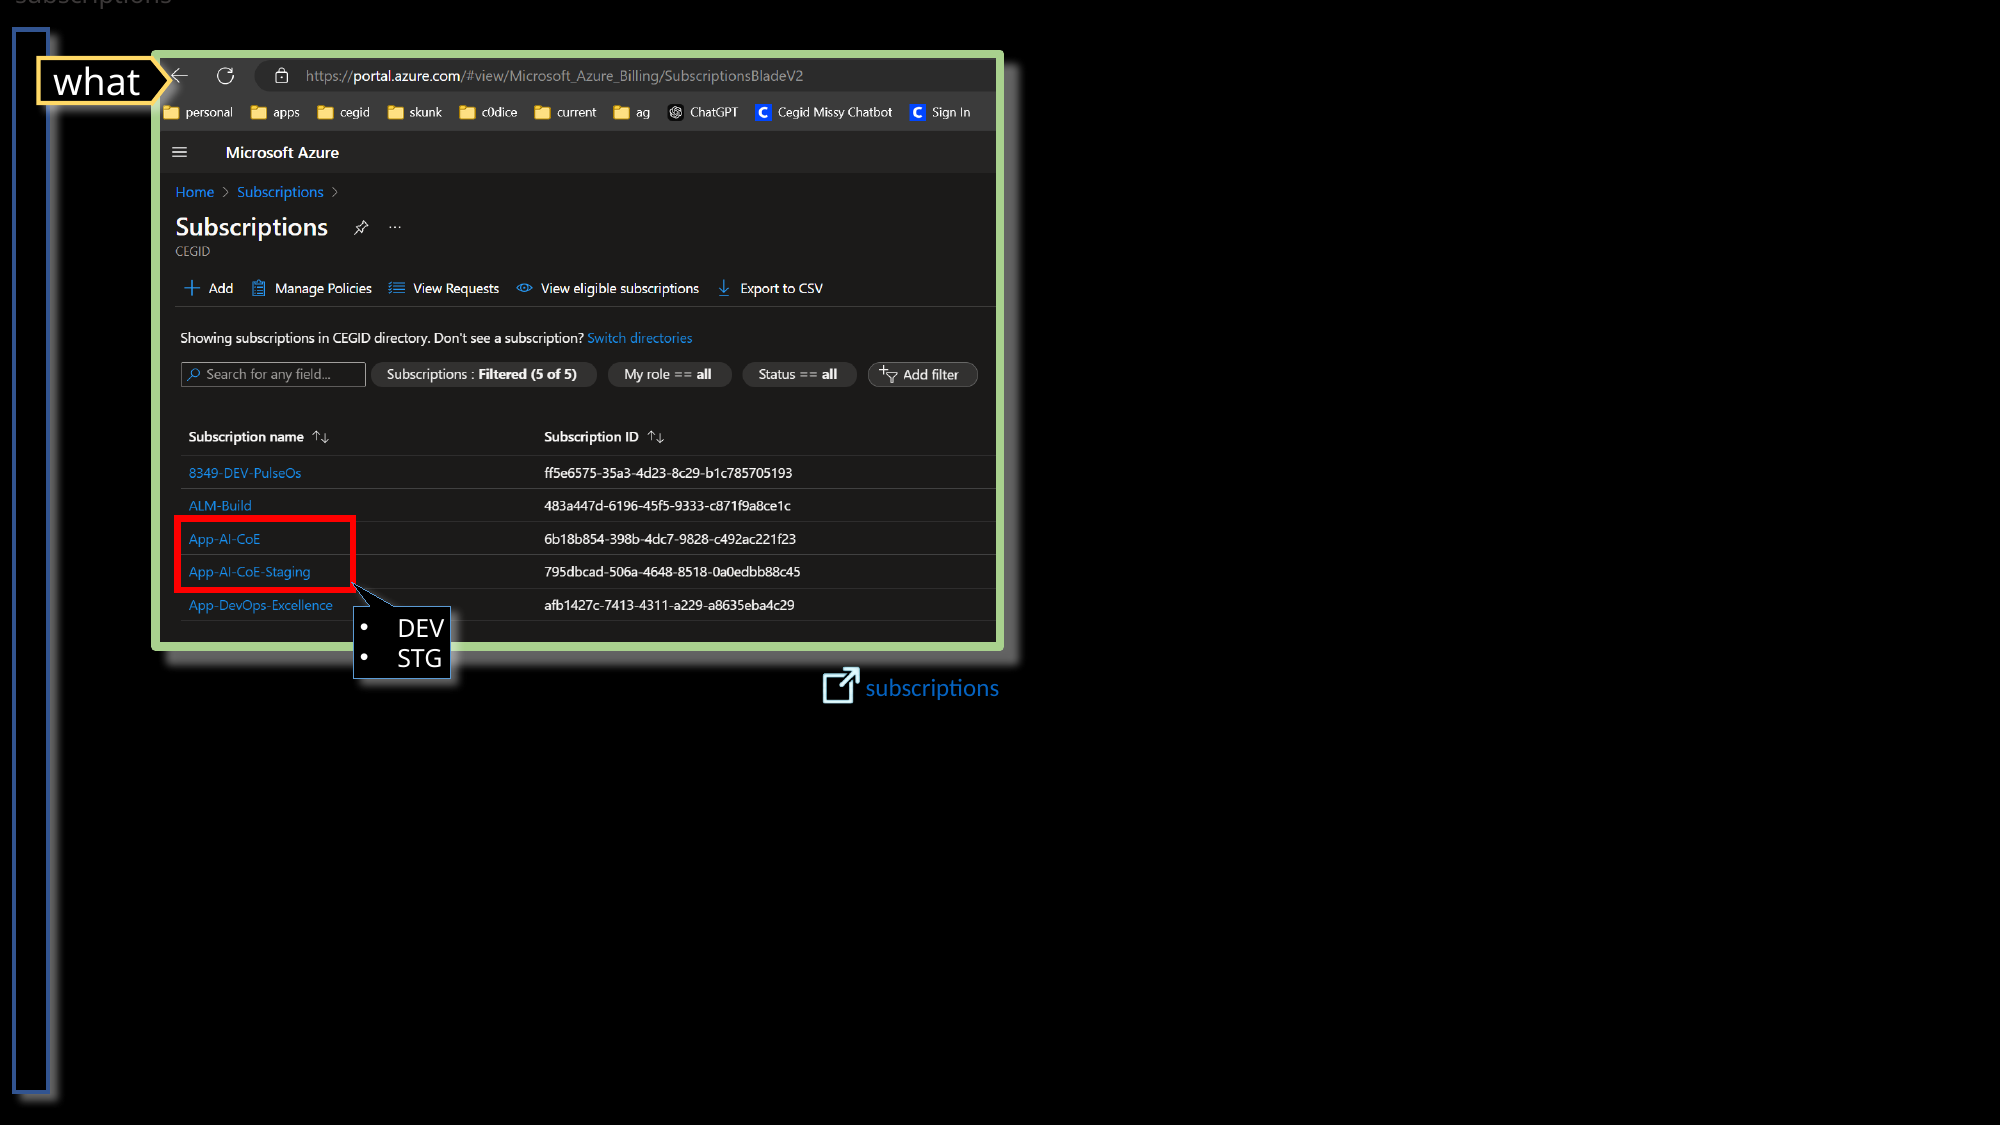

# 2.2 subscriptions
what
DEV
STG
subscriptions